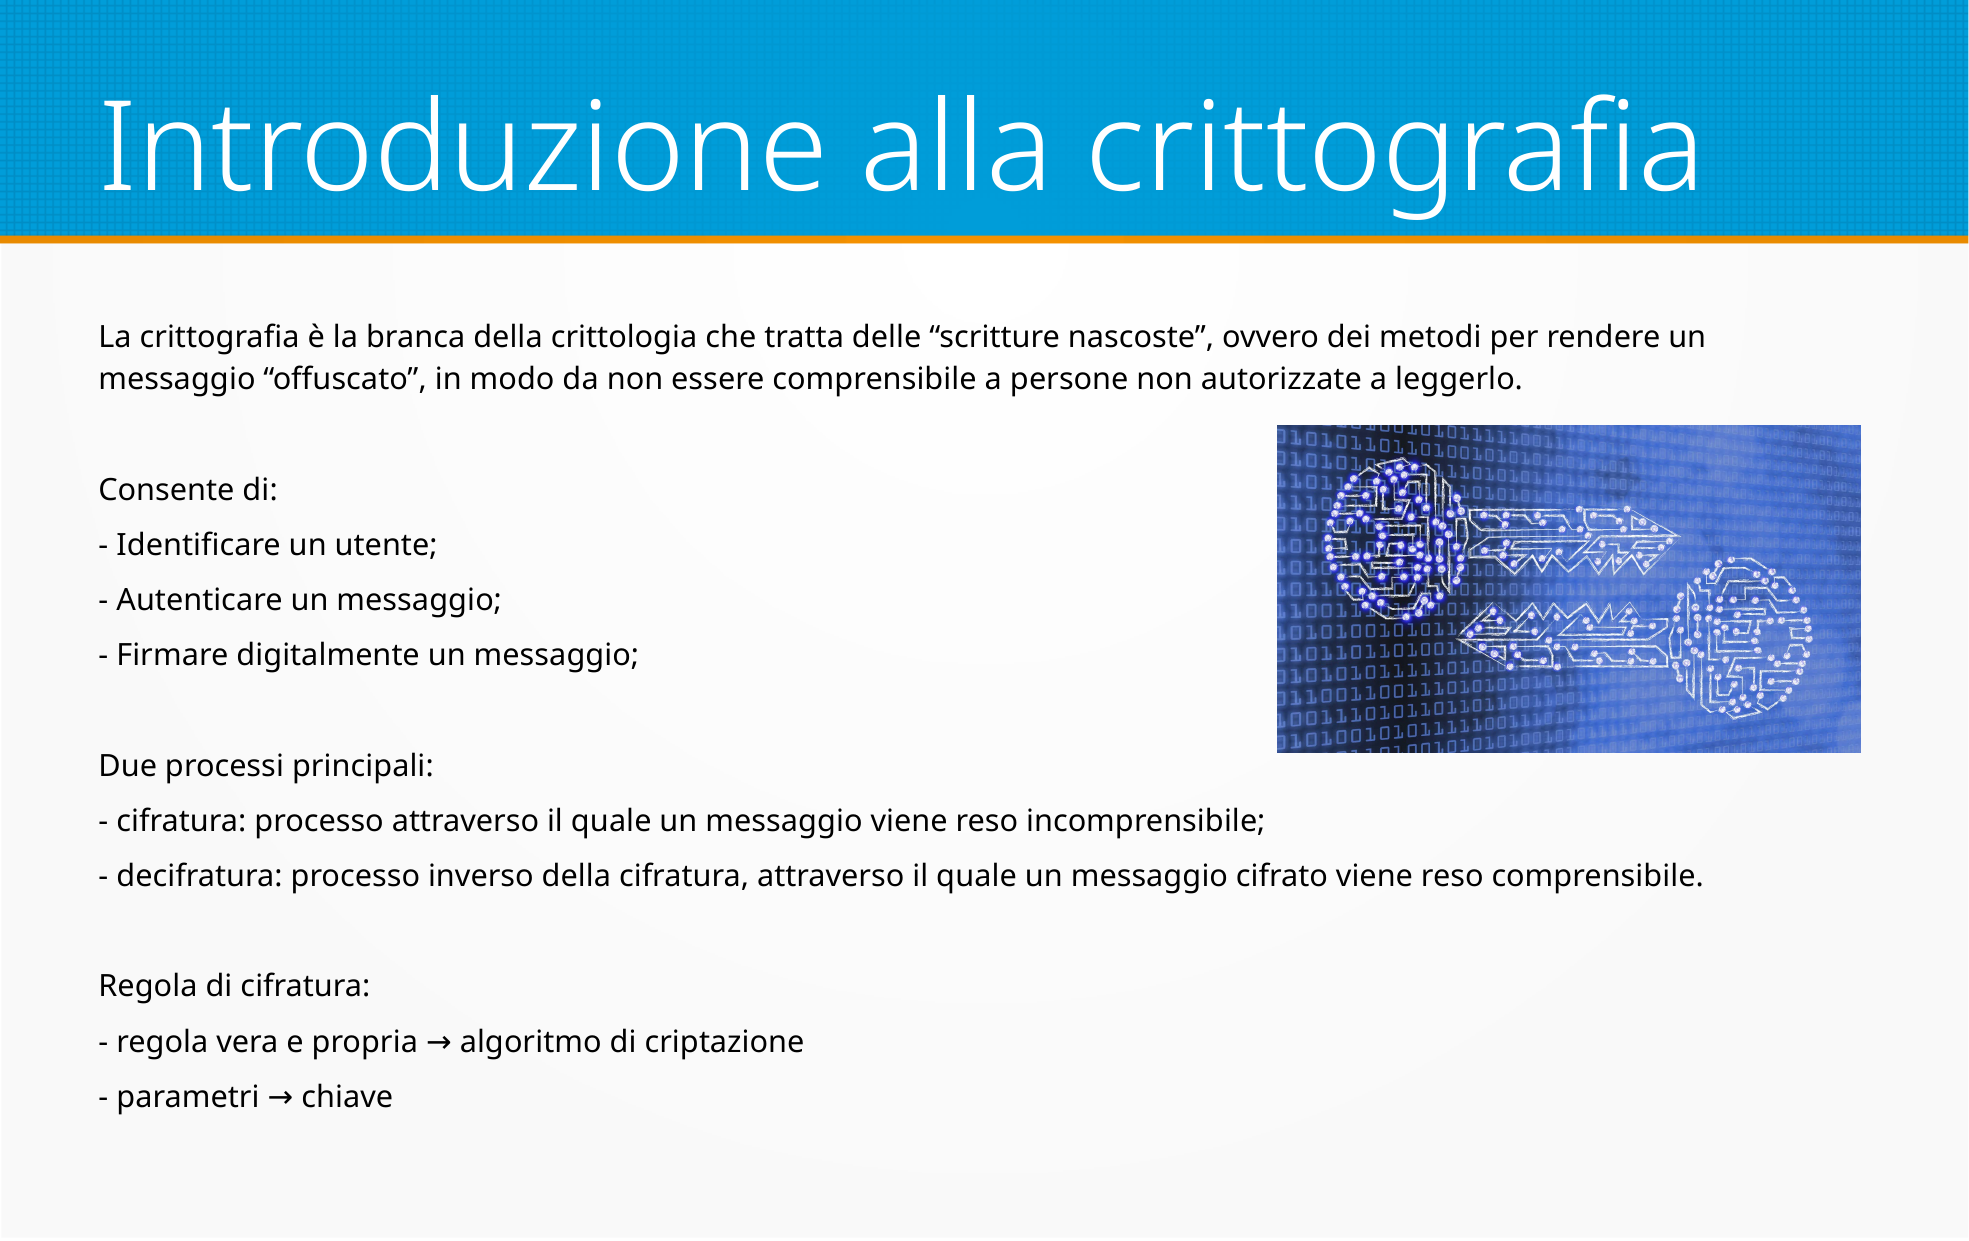

# Introduzione alla crittografia
La crittografia è la branca della crittologia che tratta delle “scritture nascoste”, ovvero dei metodi per rendere un messaggio “offuscato”, in modo da non essere comprensibile a persone non autorizzate a leggerlo.
Consente di:
- Identificare un utente;
- Autenticare un messaggio;
- Firmare digitalmente un messaggio;
Due processi principali:
- cifratura: processo attraverso il quale un messaggio viene reso incomprensibile;
- decifratura: processo inverso della cifratura, attraverso il quale un messaggio cifrato viene reso comprensibile.
Regola di cifratura:
- regola vera e propria → algoritmo di criptazione
- parametri → chiave